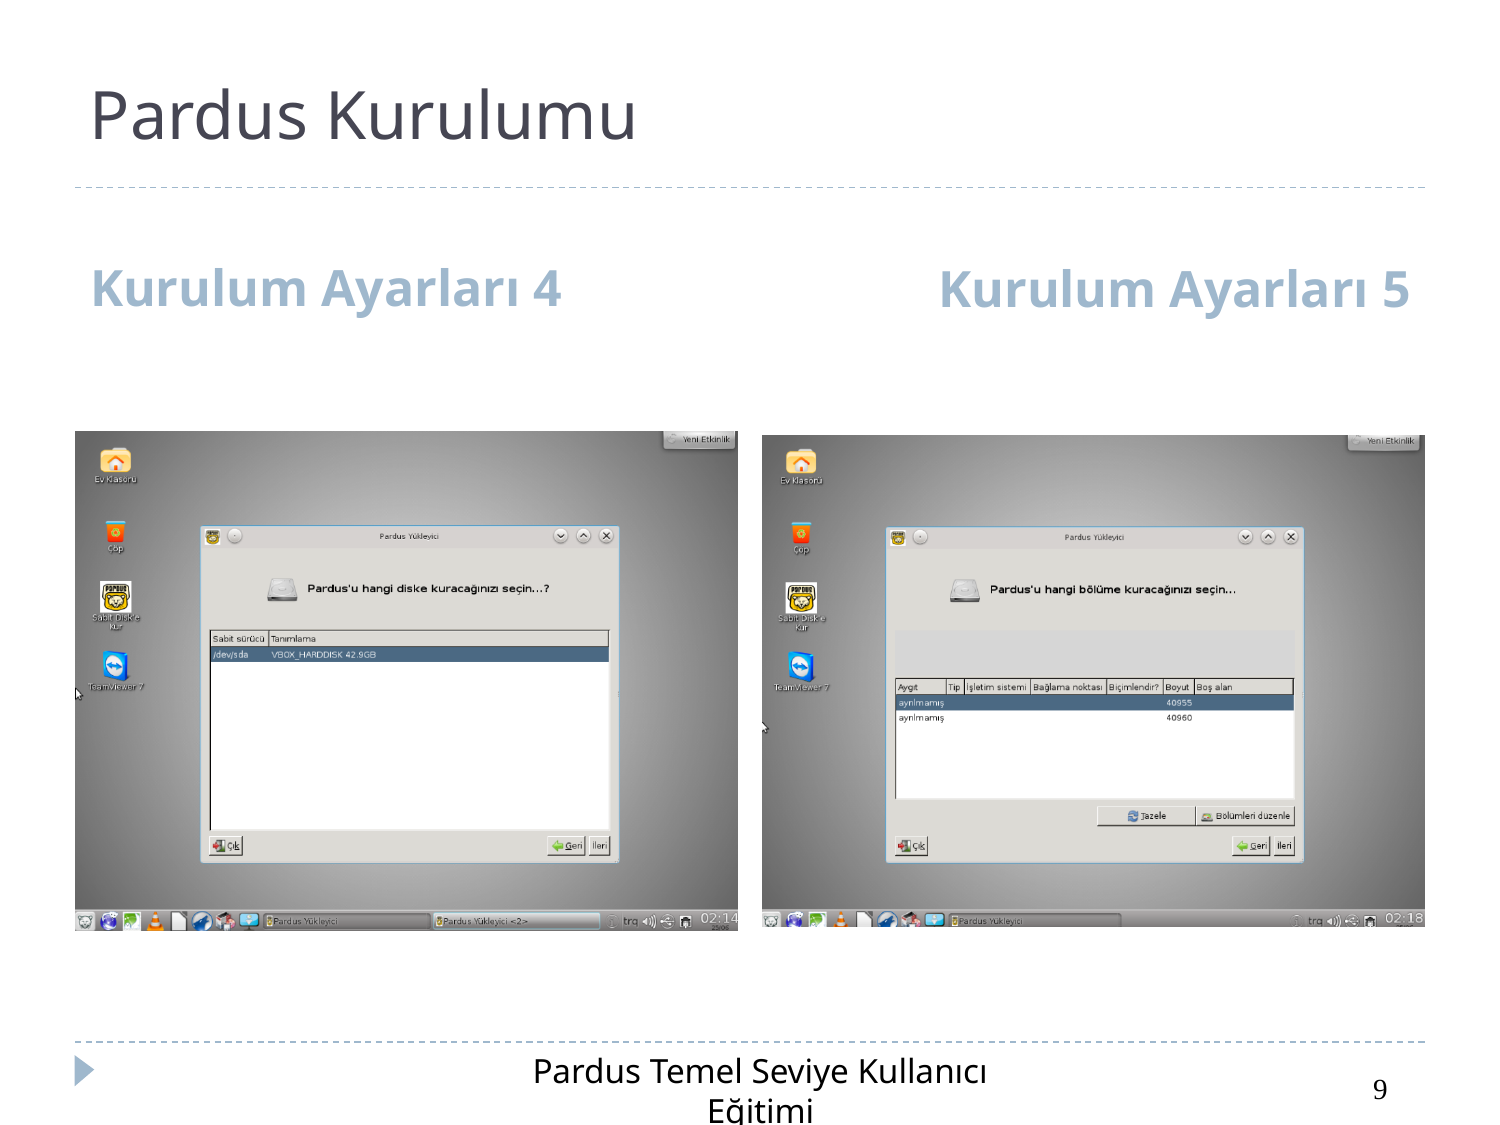

# Pardus Kurulumu
Kurulum Ayarları 4
Kurulum Ayarları 5